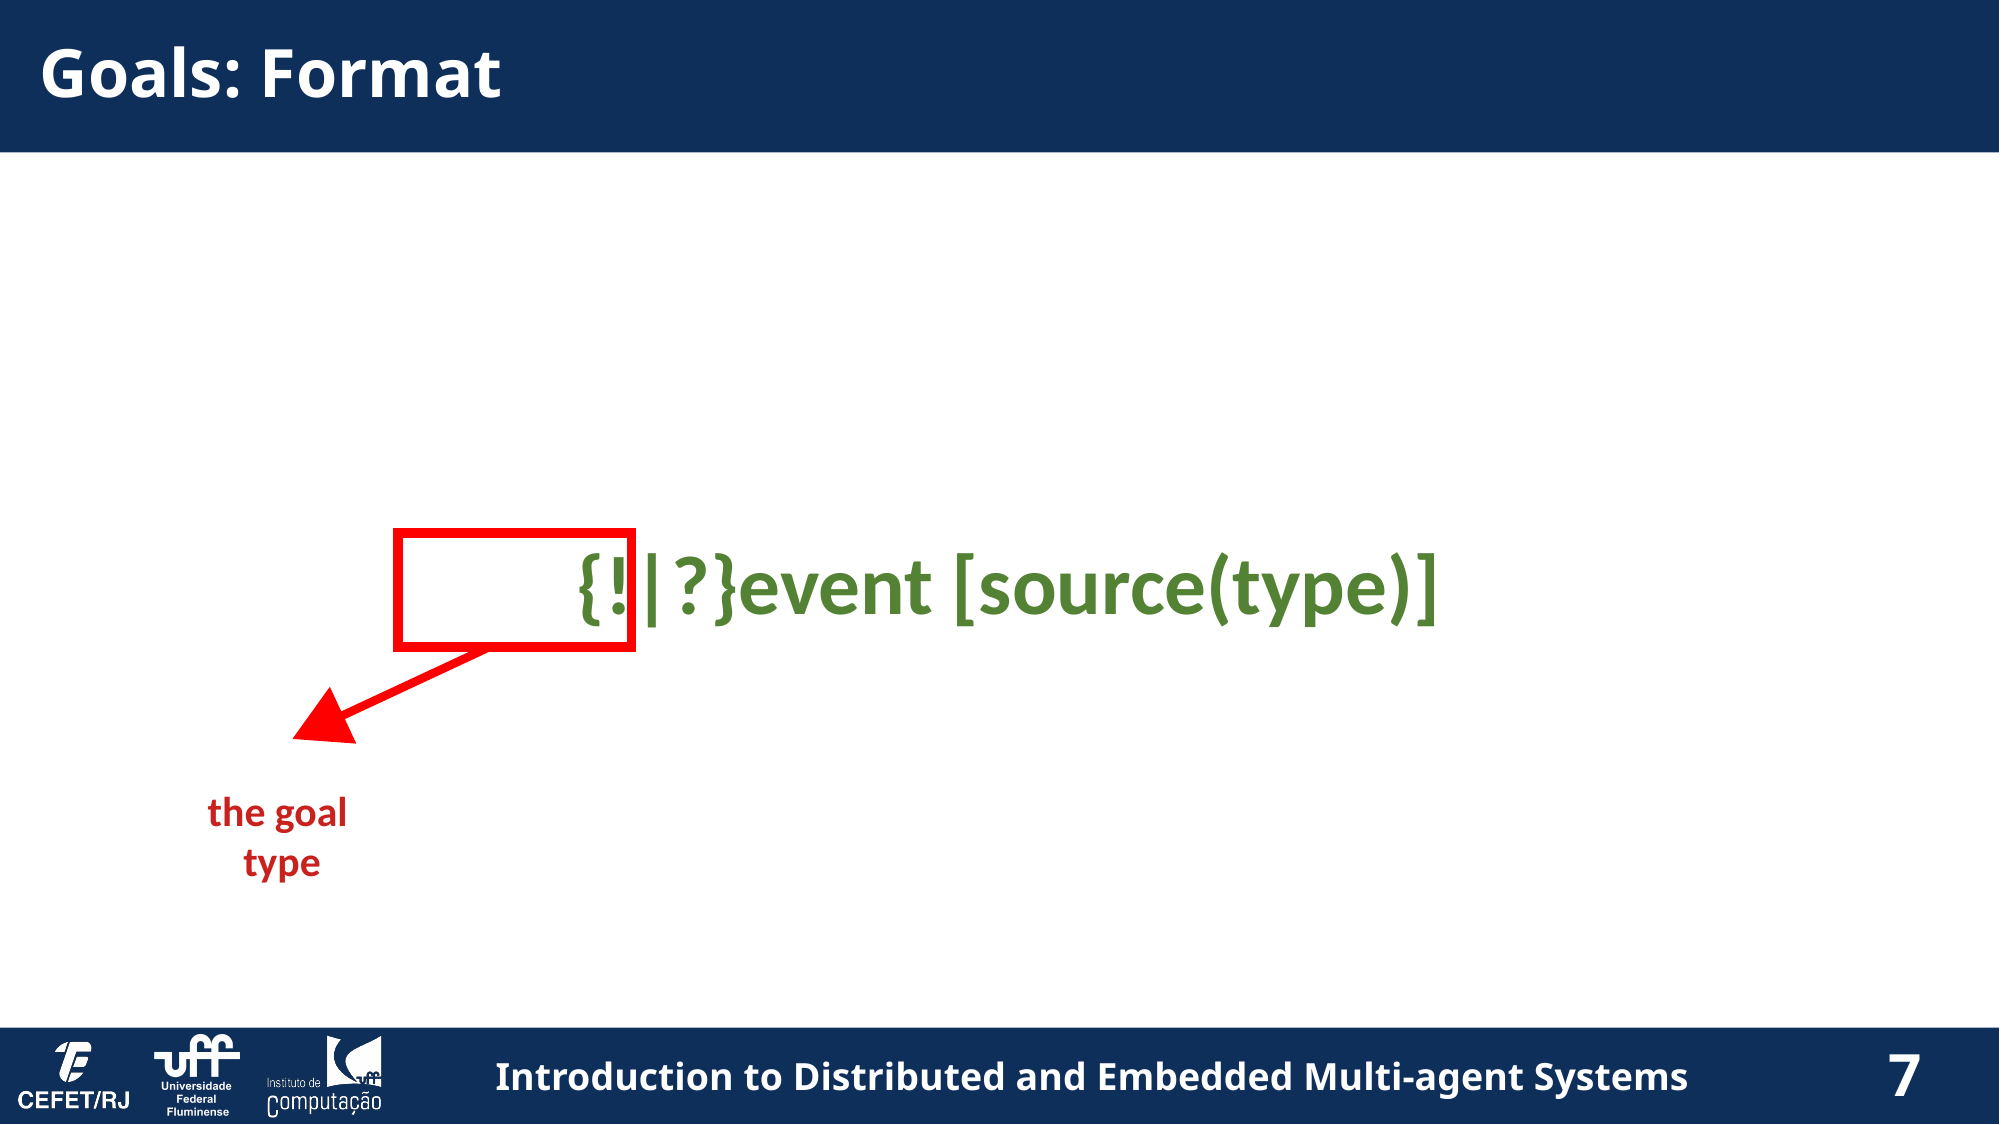

Goals: Format
{!|?}event [source(type)]
the goal
type